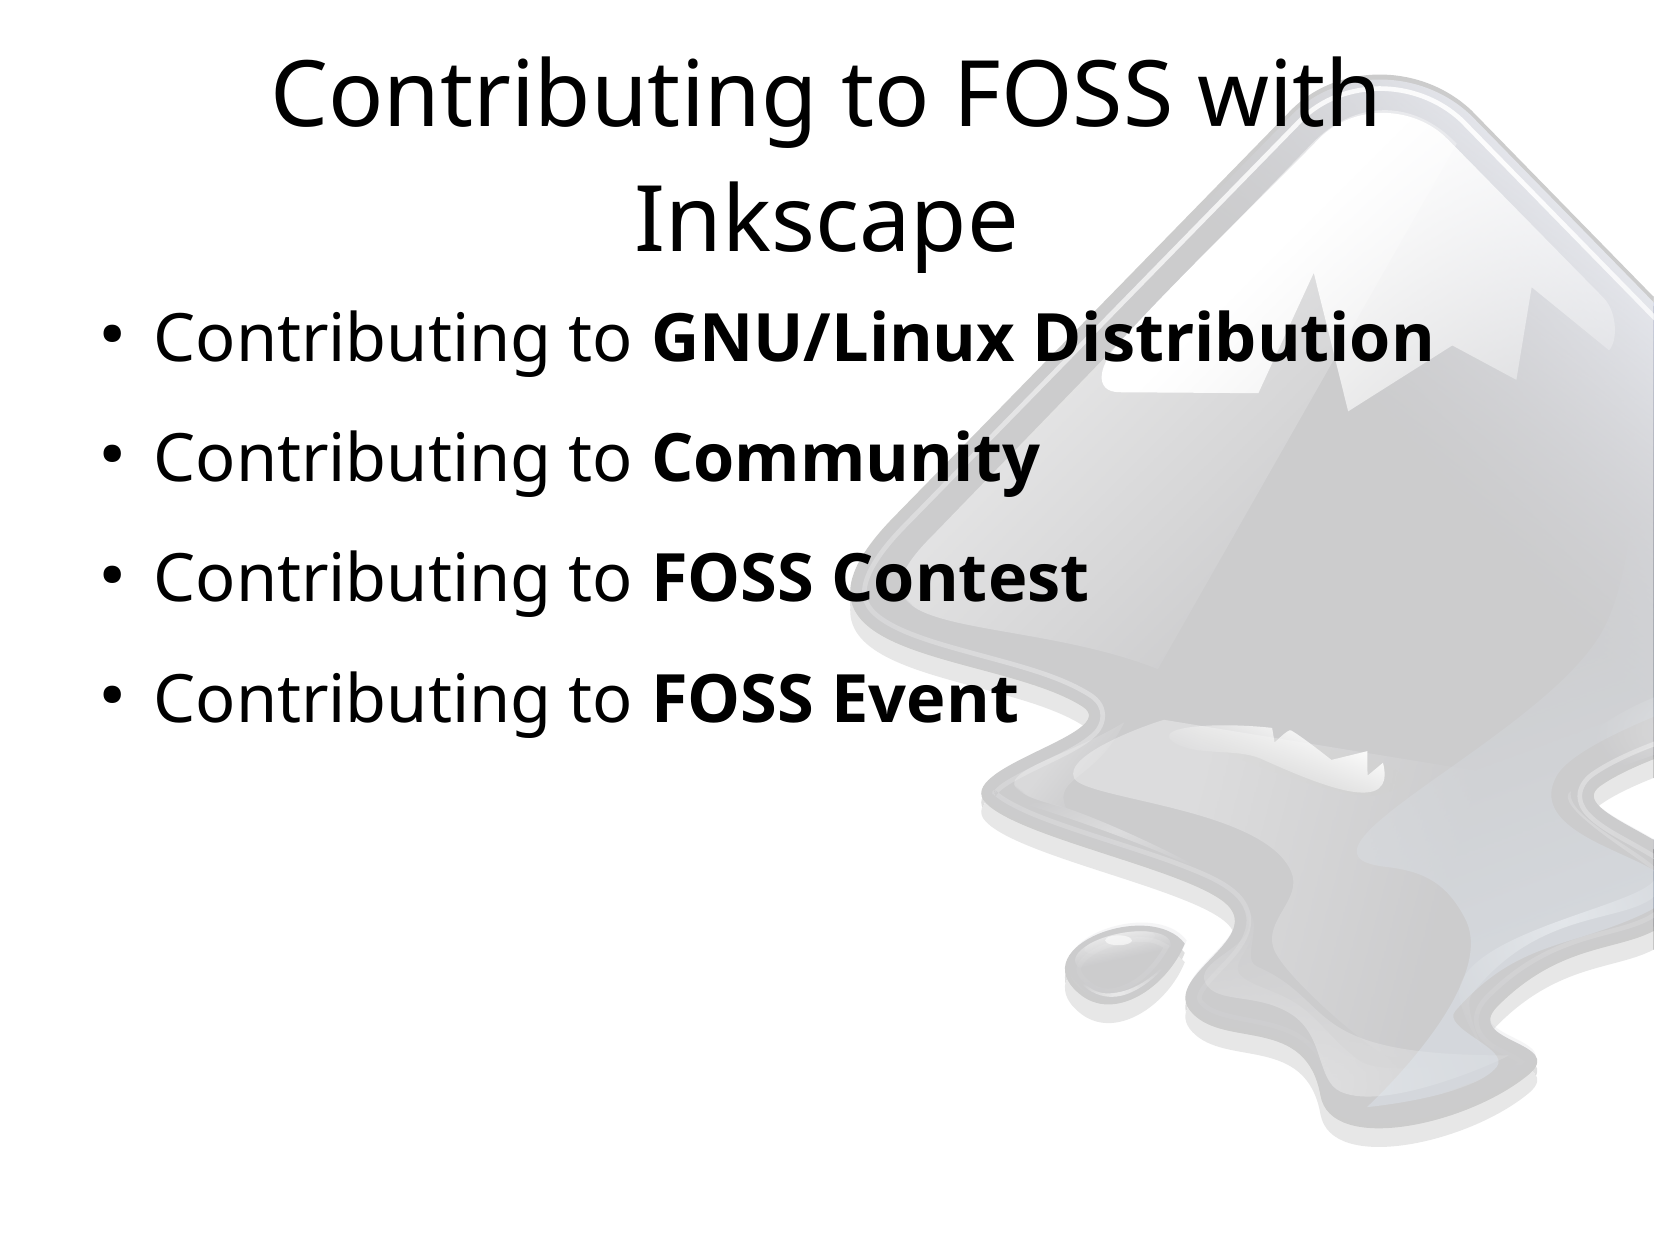

# Contributing to FOSS with Inkscape
Contributing to GNU/Linux Distribution
Contributing to Community
Contributing to FOSS Contest
Contributing to FOSS Event